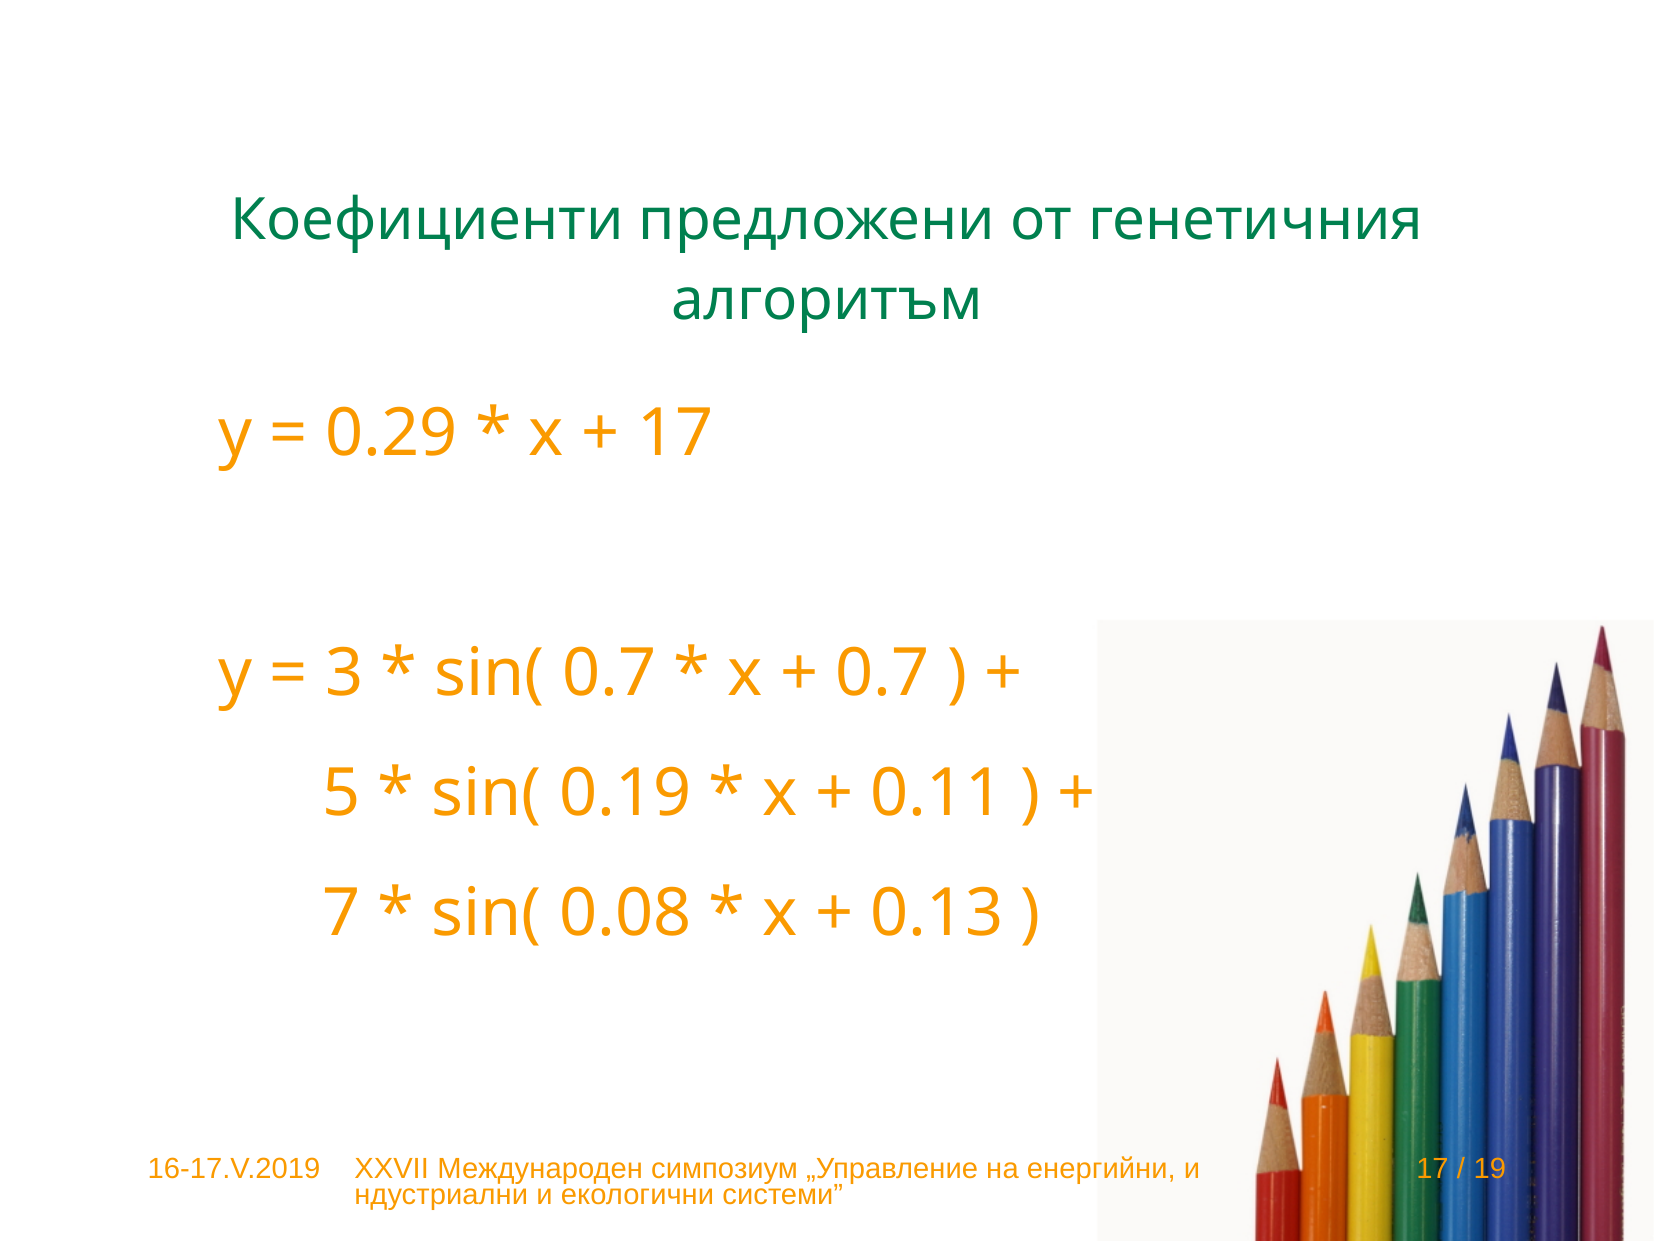

# Коефициенти предложени от генетичния алгоритъм
y = 0.29 * x + 17
y = 3 * sin( 0.7 * x + 0.7 ) +
 5 * sin( 0.19 * x + 0.11 ) +
 7 * sin( 0.08 * x + 0.13 )
16-17.V.2019
XXVII Международен симпозиум „Управление на енергийни, индустриални и екологични системи”
17